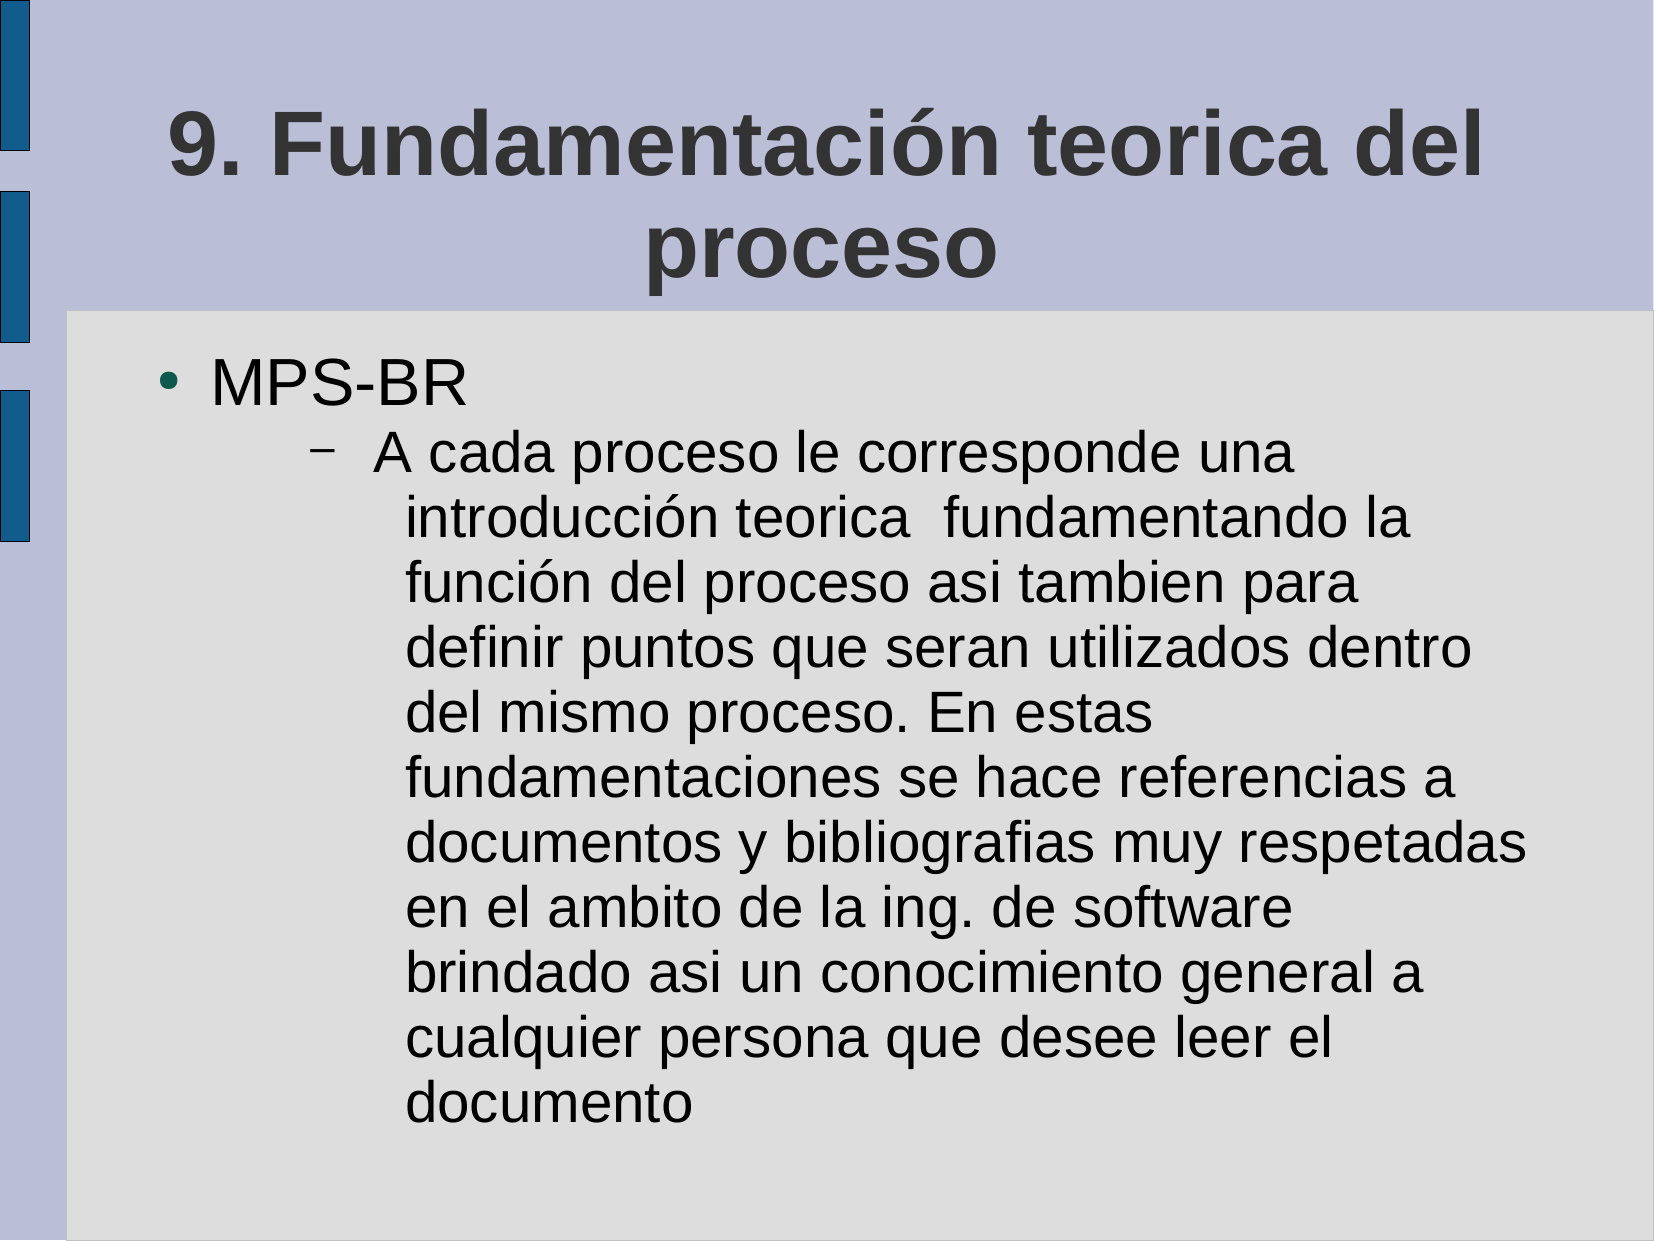

# 9. Fundamentación teorica del proceso
MPS-BR
 A cada proceso le corresponde una introducción teorica fundamentando la función del proceso asi tambien para definir puntos que seran utilizados dentro del mismo proceso. En estas fundamentaciones se hace referencias a documentos y bibliografias muy respetadas en el ambito de la ing. de software brindado asi un conocimiento general a cualquier persona que desee leer el documento